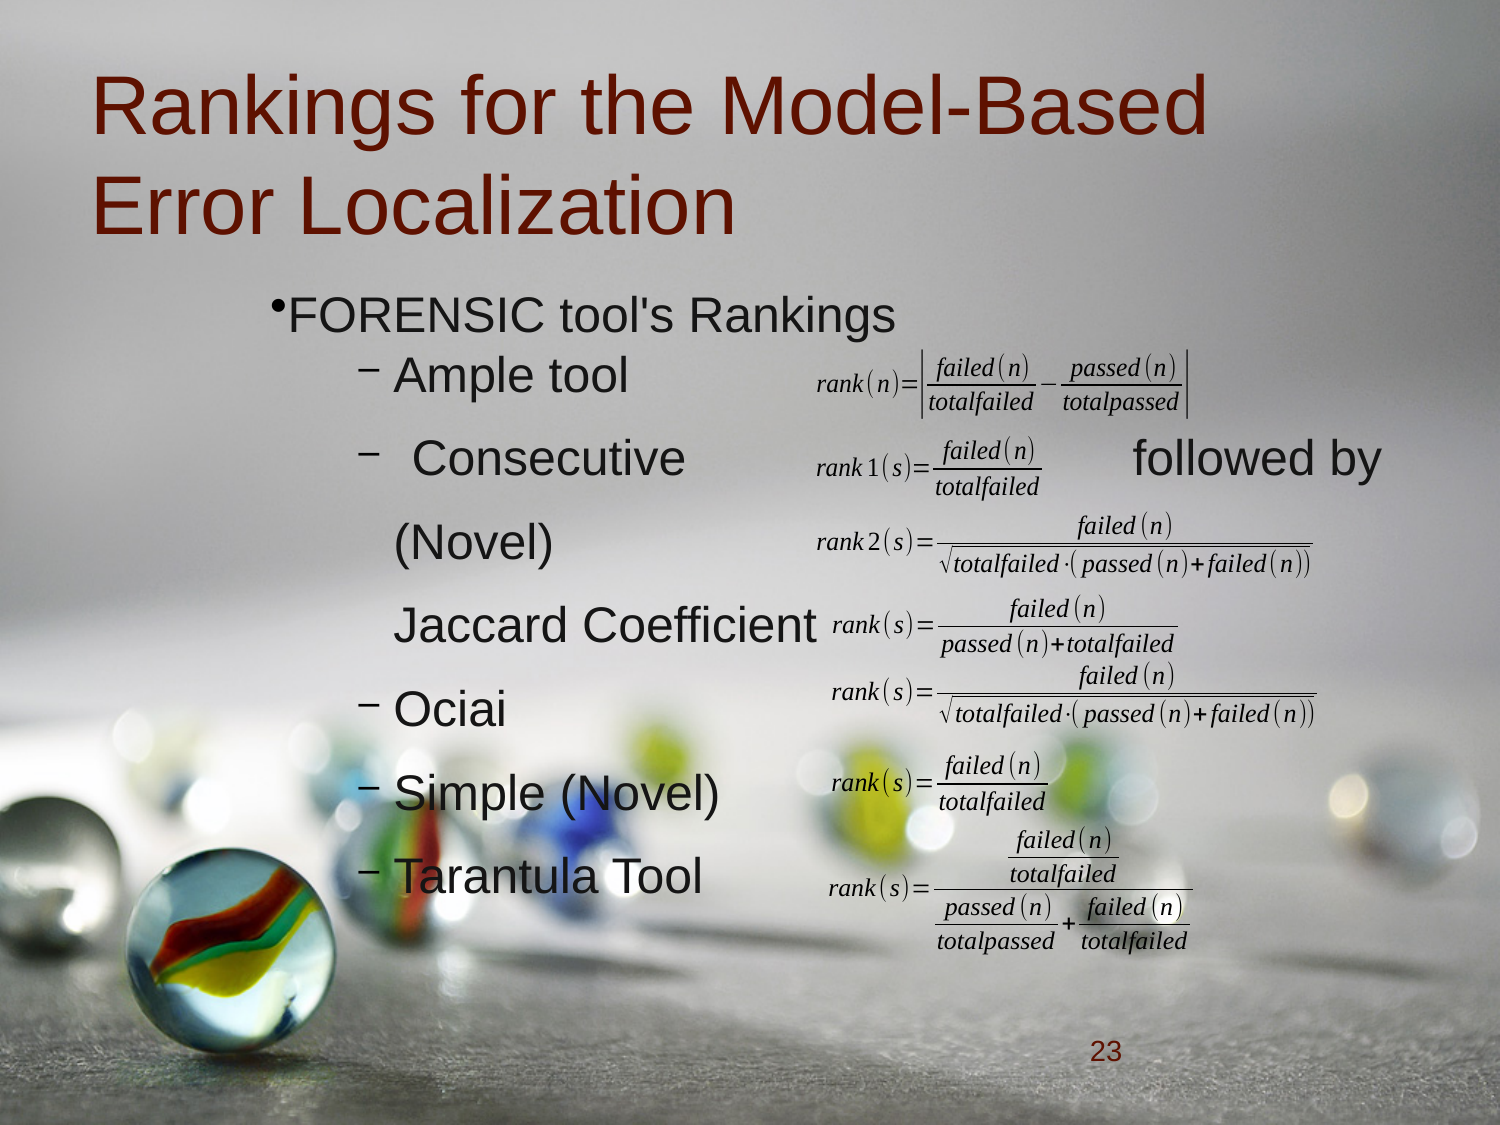

# Rankings for the Model-Based Error Localization
FORENSIC tool's Rankings
 Ample tool
Consecutive followed by
 (Novel)
 Jaccard Coefficient
 Ociai
 Simple (Novel)
 Tarantula Tool
Tallinn, 01.01.2016
23